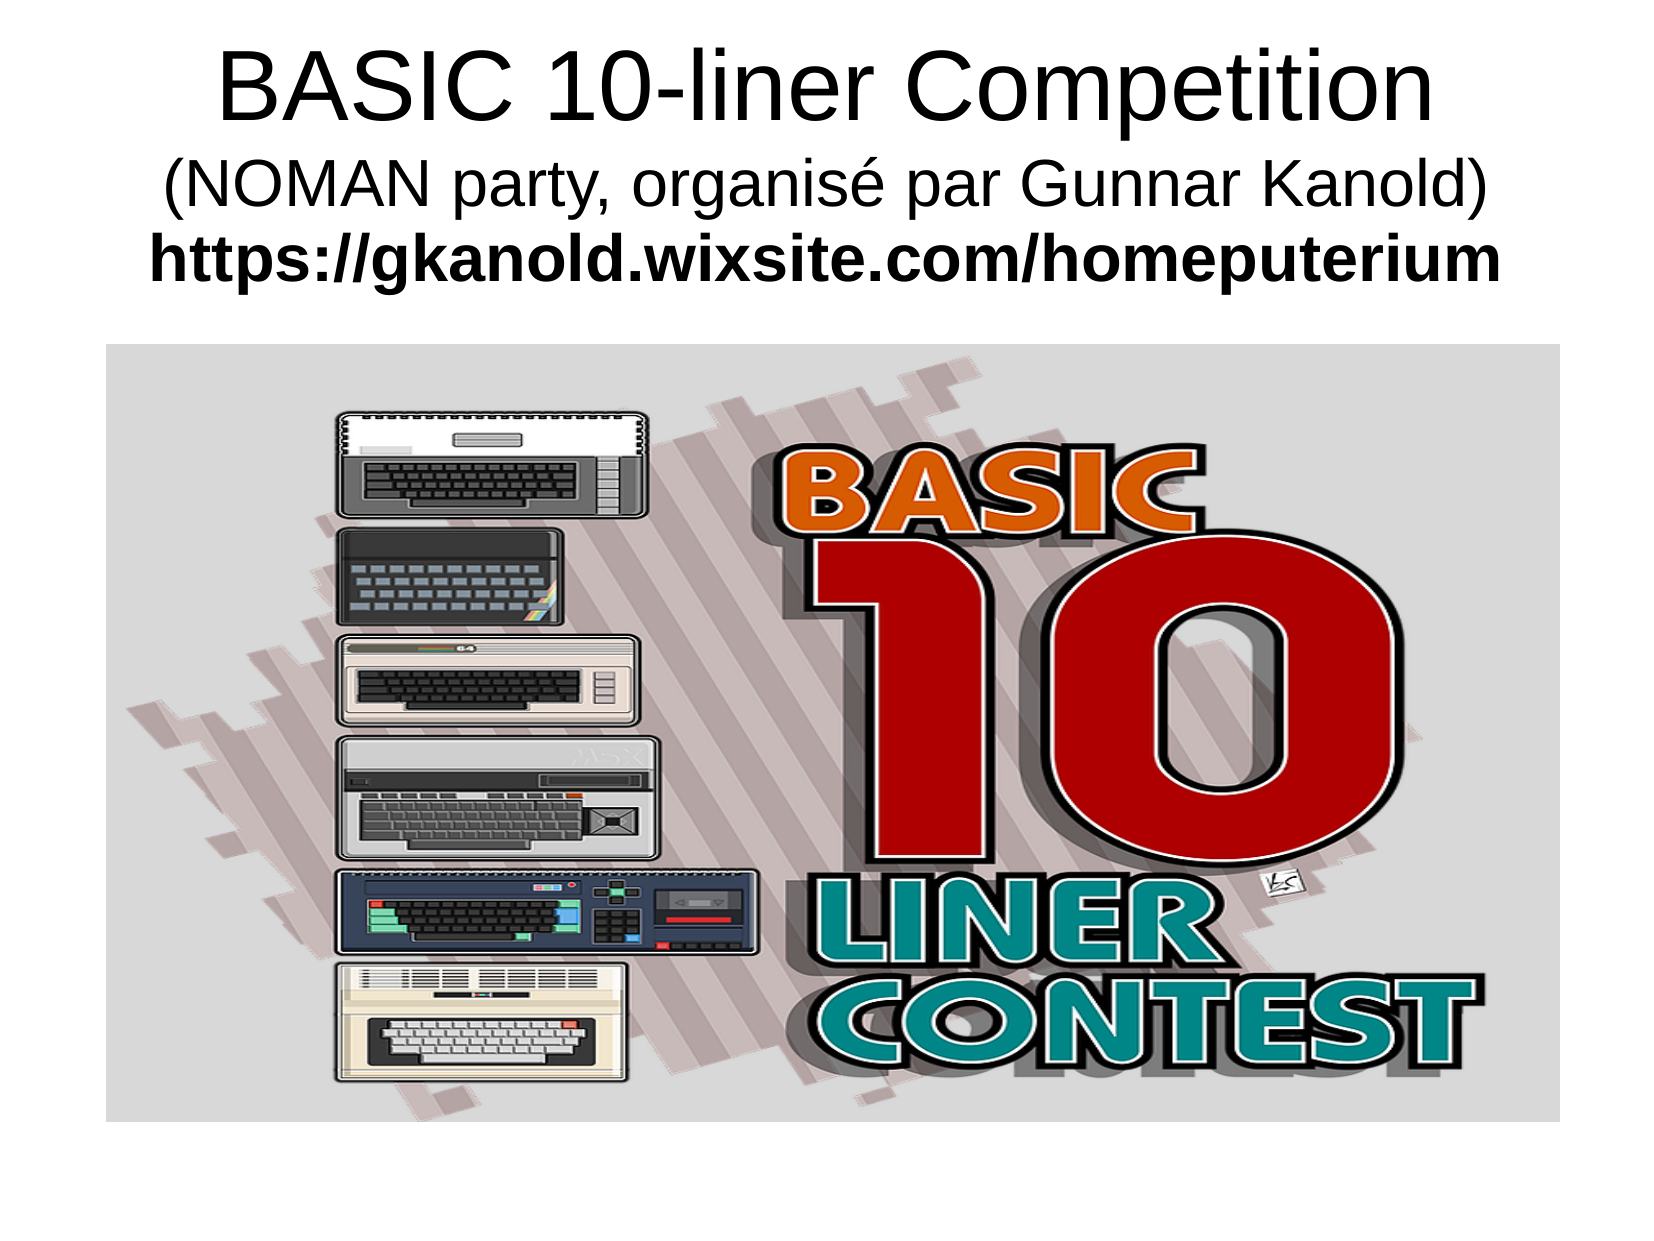

# BASIC 10-liner Competition (NOMAN party, organisé par Gunnar Kanold) https://gkanold.wixsite.com/homeputerium